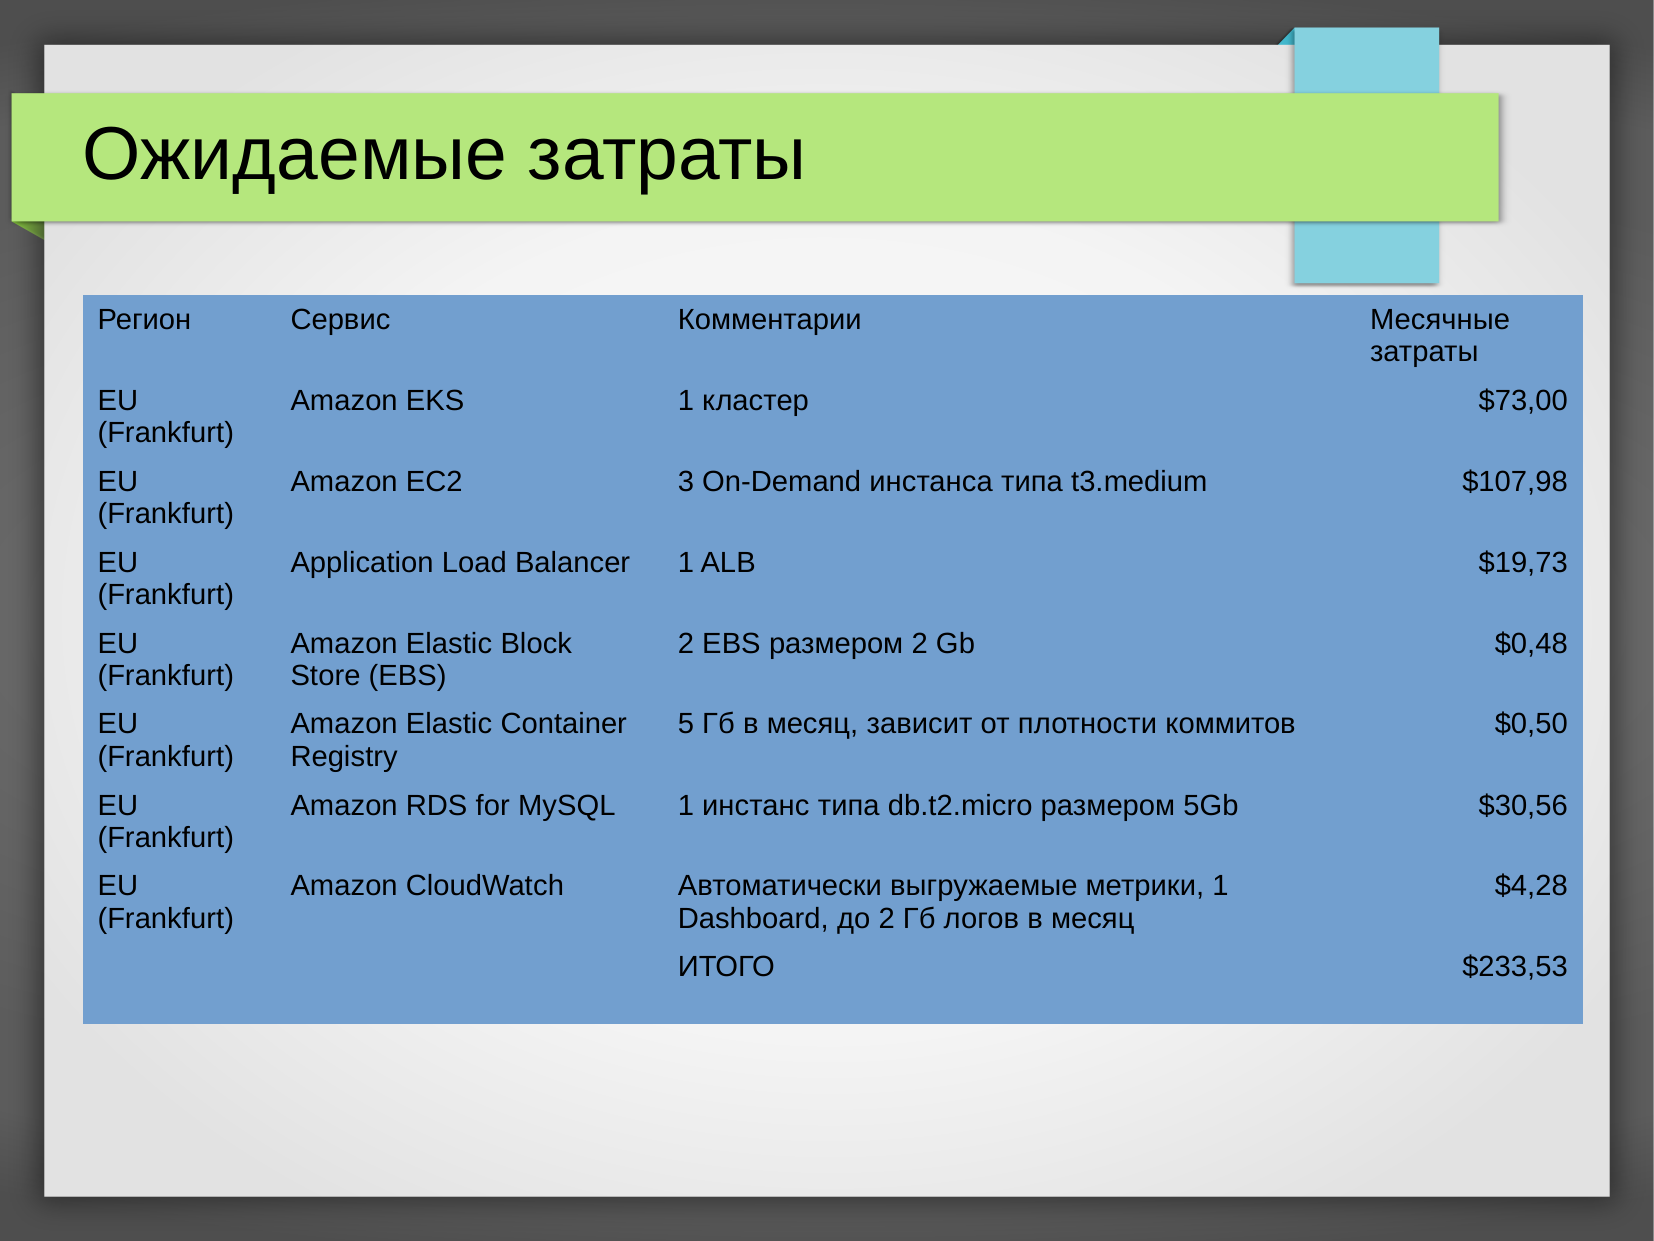

# Ожидаемые затраты
| Регион | Сервис | Комментарии | Месячные затраты |
| --- | --- | --- | --- |
| EU (Frankfurt) | Amazon EKS | 1 кластер | $73,00 |
| EU (Frankfurt) | Amazon EC2 | 3 On-Demand инстанса типа t3.medium | $107,98 |
| EU (Frankfurt) | Application Load Balancer | 1 ALB | $19,73 |
| EU (Frankfurt) | Amazon Elastic Block Store (EBS) | 2 EBS размером 2 Gb | $0,48 |
| EU (Frankfurt) | Amazon Elastic Container Registry | 5 Гб в месяц, зависит от плотности коммитов | $0,50 |
| EU (Frankfurt) | Amazon RDS for MySQL | 1 инстанс типа db.t2.micro размером 5Gb | $30,56 |
| EU (Frankfurt) | Amazon CloudWatch | Автоматически выгружаемые метрики, 1 Dashboard, до 2 Гб логов в месяц | $4,28 |
| | | ИТОГО | $233,53 |